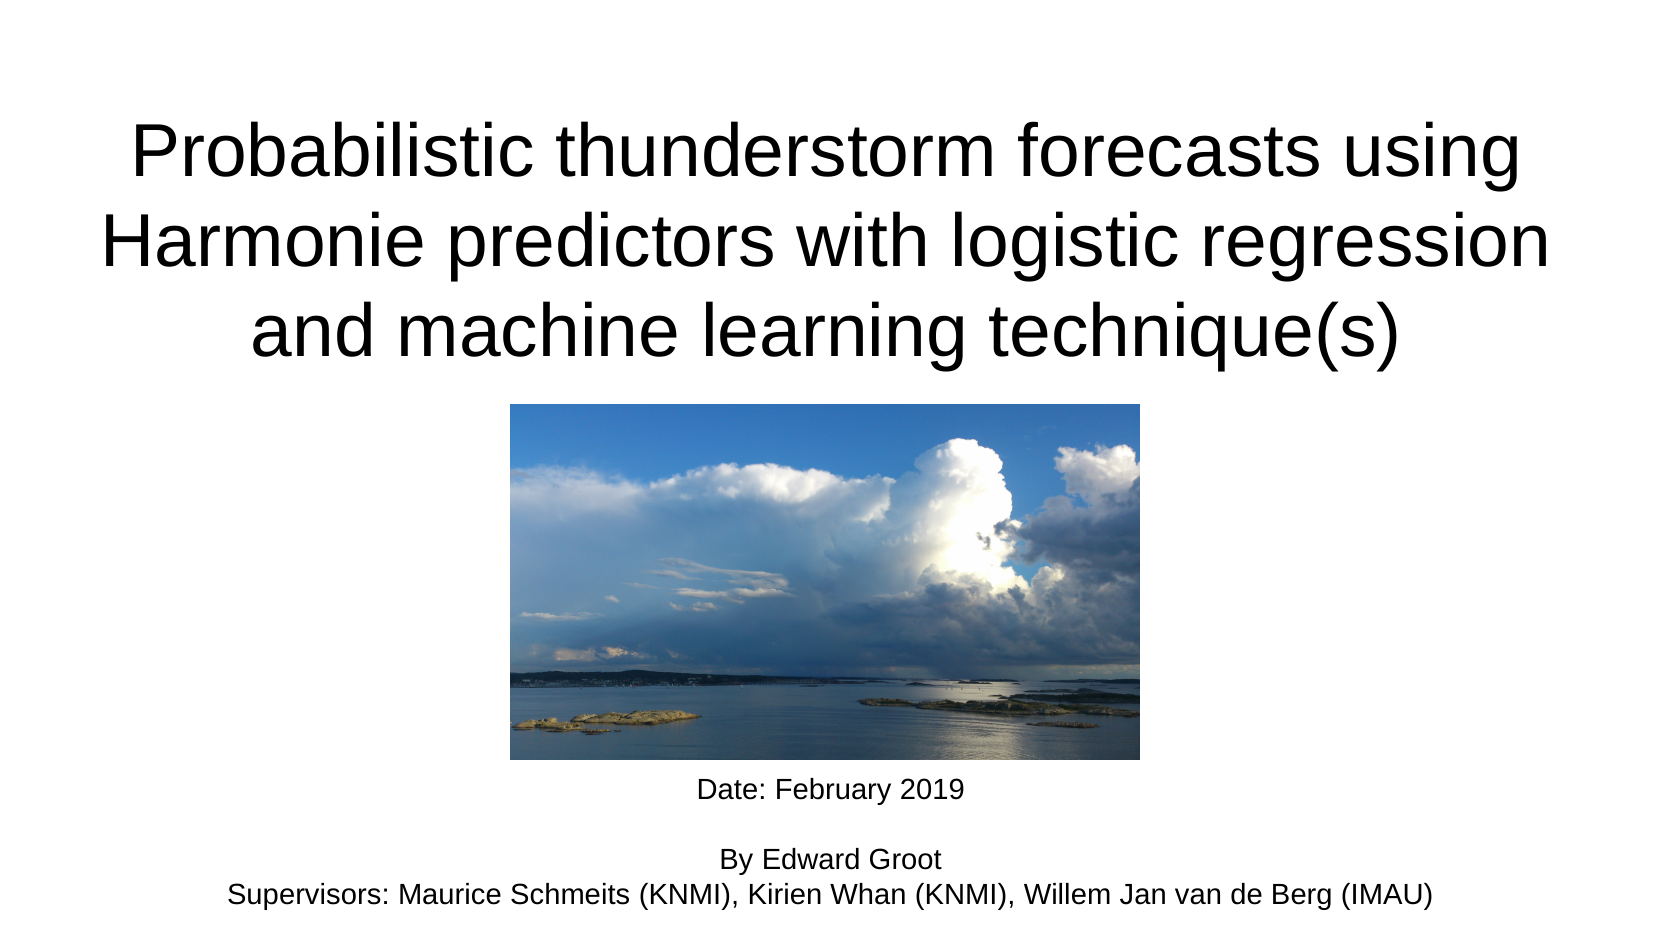

Probabilistic thunderstorm forecasts using Harmonie predictors with logistic regression and machine learning technique(s)
Date: February 2019
By Edward Groot
Supervisors: Maurice Schmeits (KNMI), Kirien Whan (KNMI), Willem Jan van de Berg (IMAU)